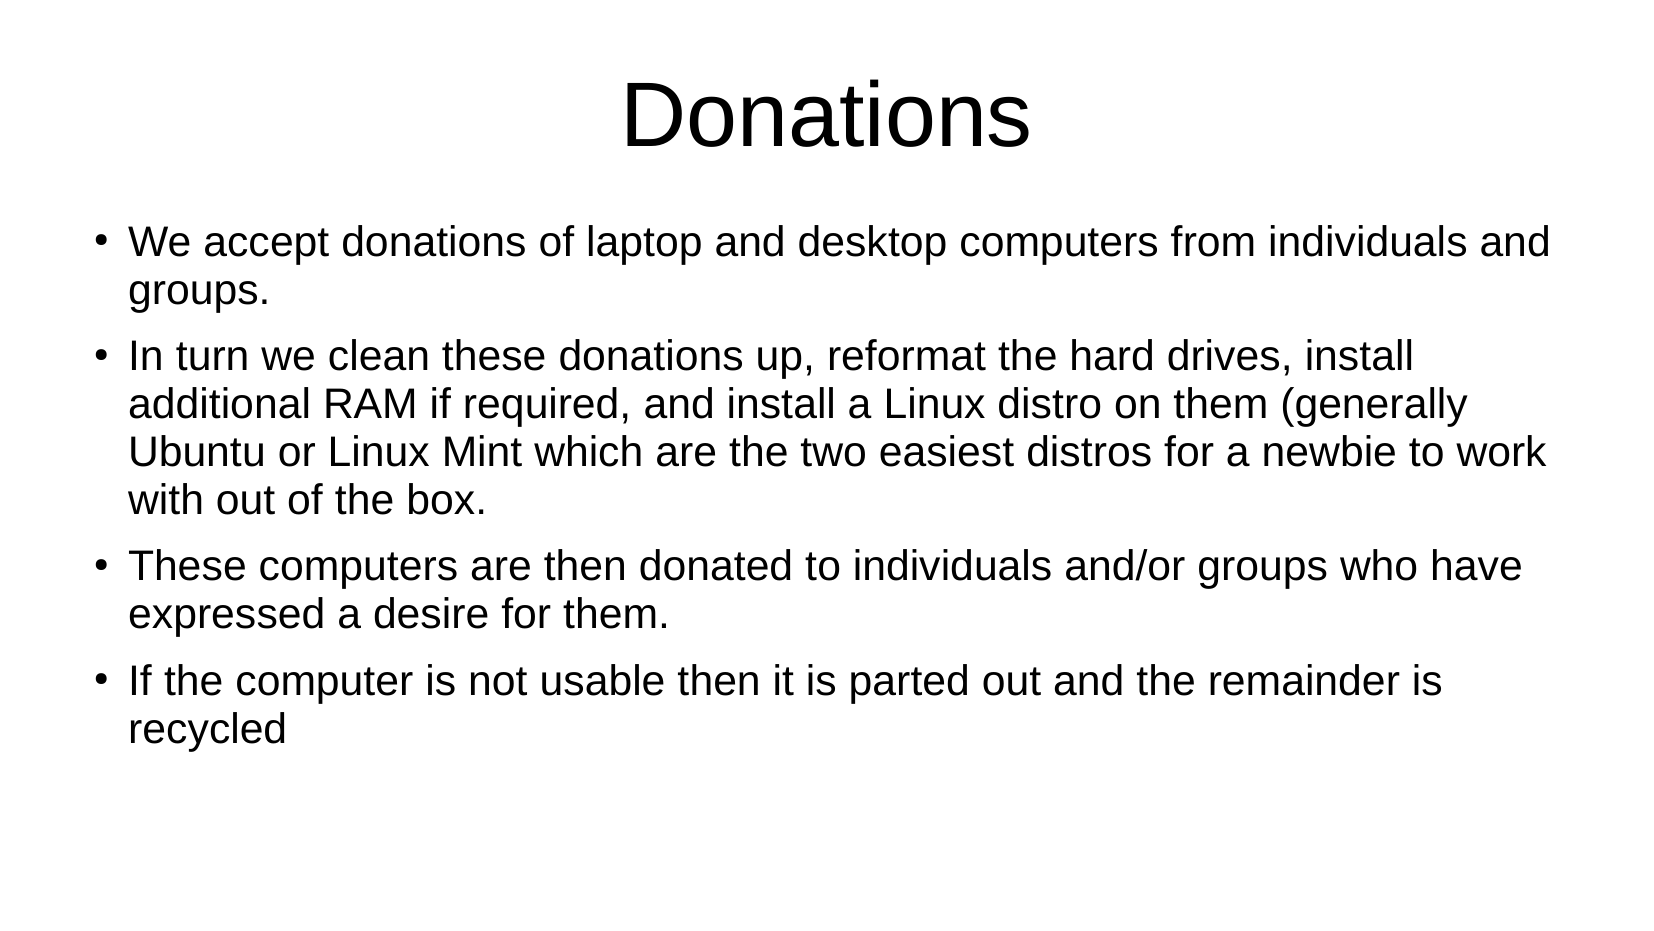

# Donations
We accept donations of laptop and desktop computers from individuals and groups.
In turn we clean these donations up, reformat the hard drives, install additional RAM if required, and install a Linux distro on them (generally Ubuntu or Linux Mint which are the two easiest distros for a newbie to work with out of the box.
These computers are then donated to individuals and/or groups who have expressed a desire for them.
If the computer is not usable then it is parted out and the remainder is recycled